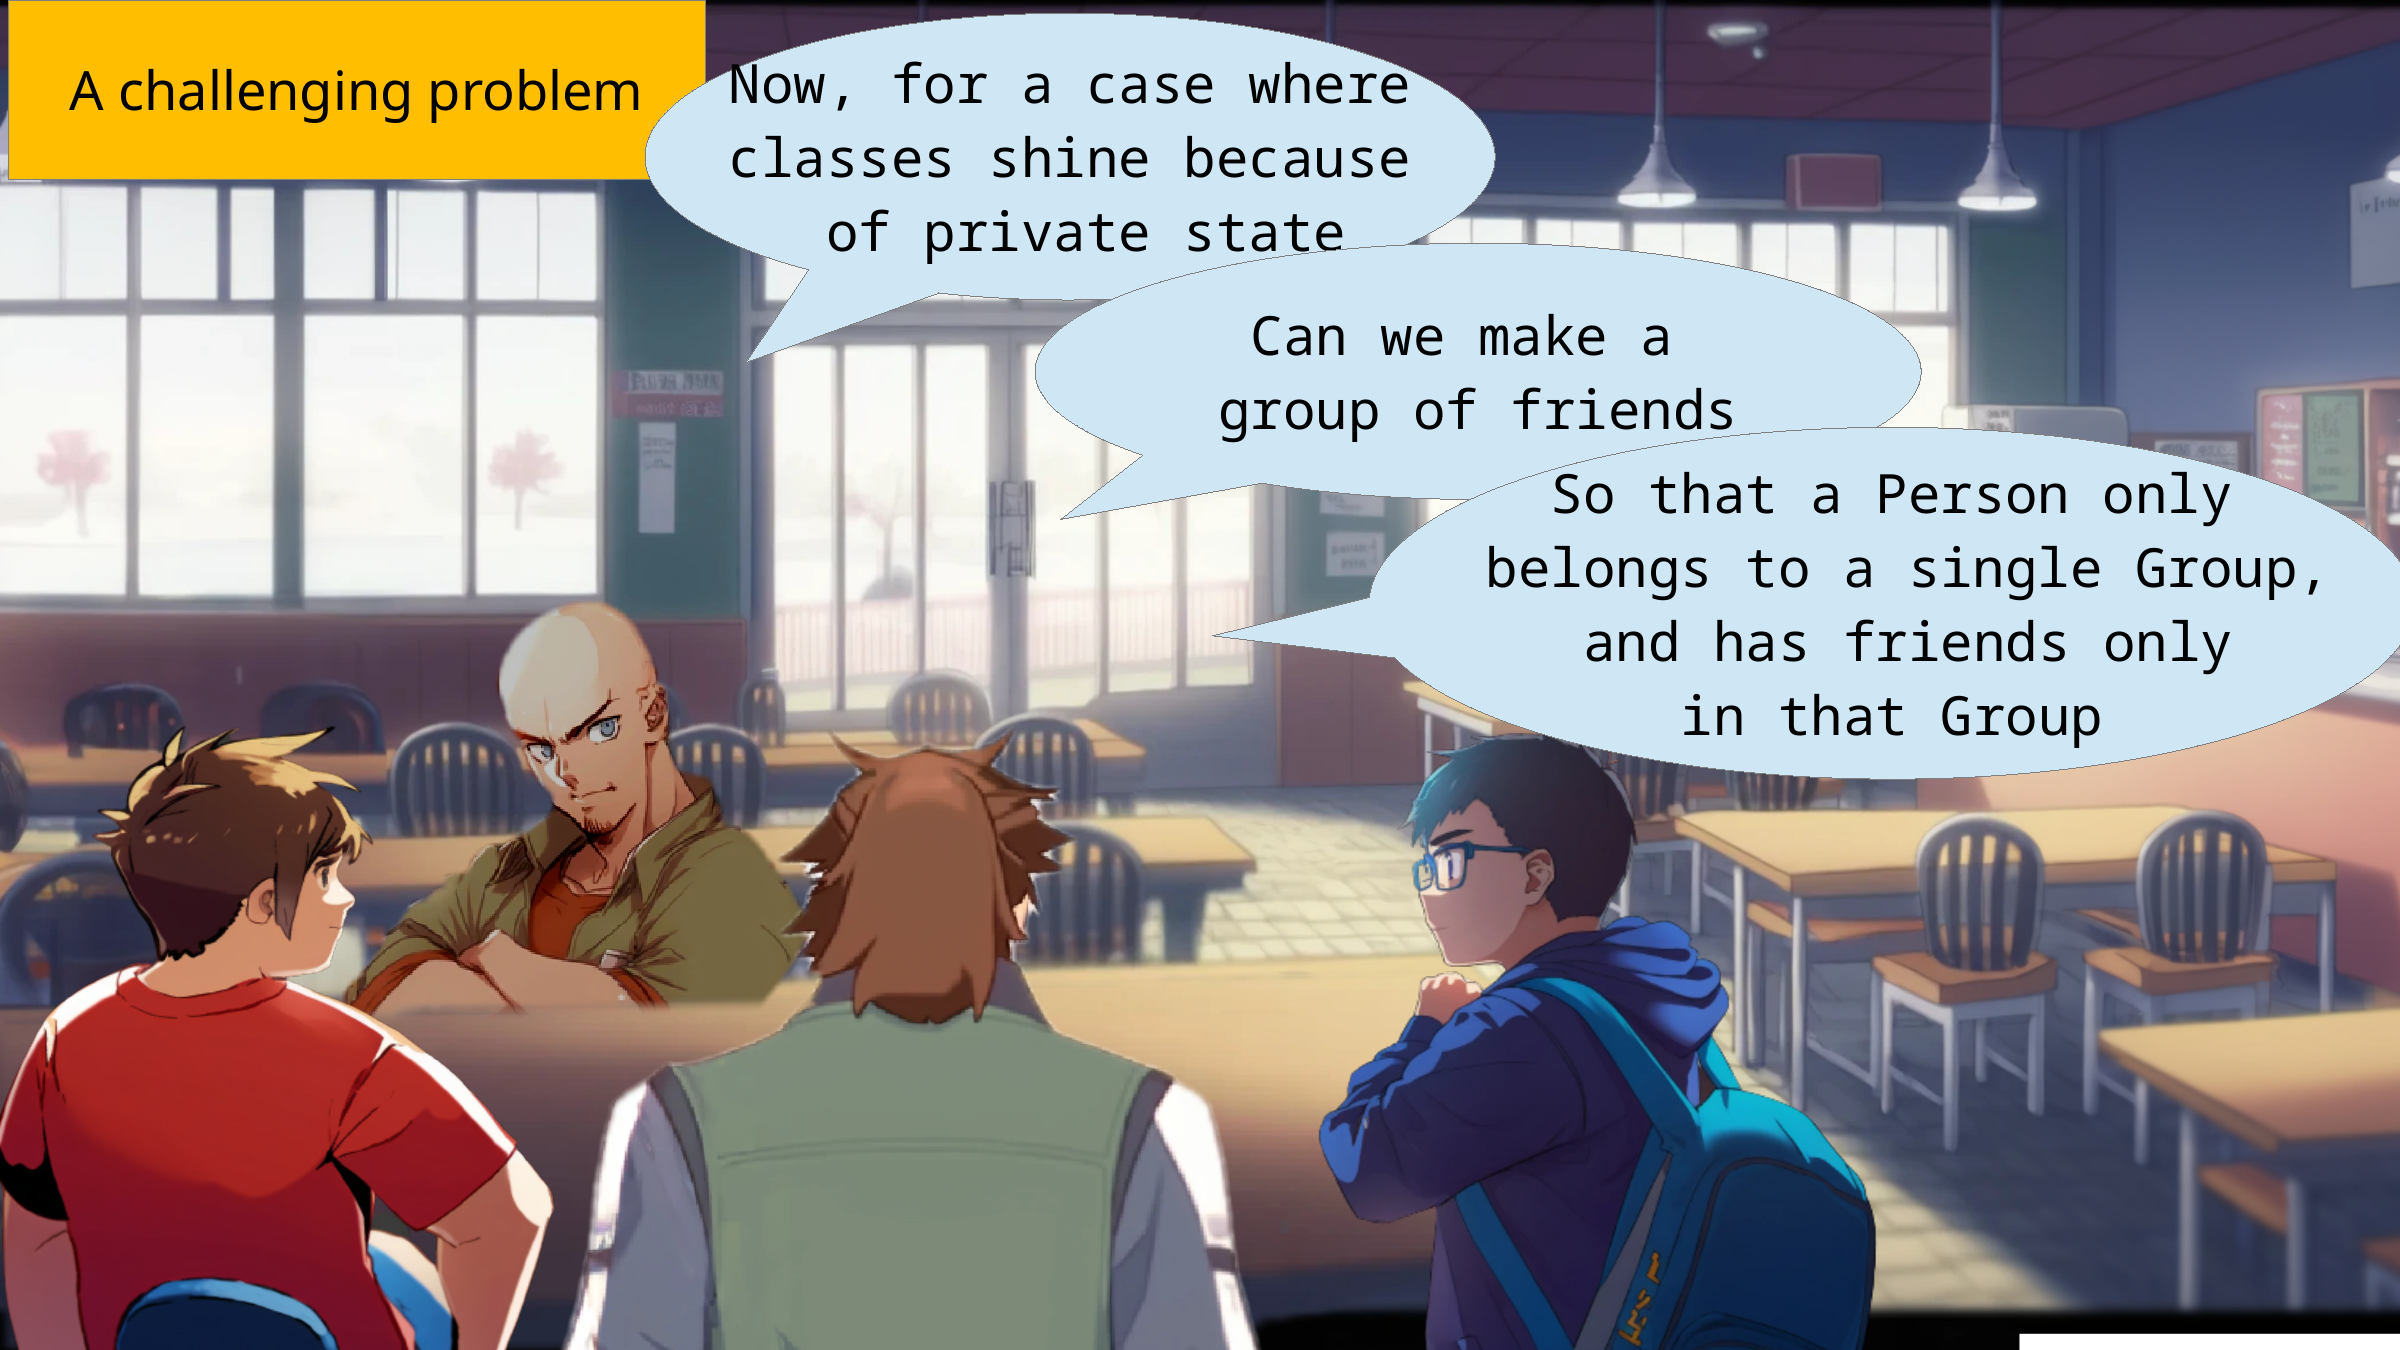

A challenging problem
Now, for a case where
classes shine because
 of private state
Can we make a
group of friends
So that a Person only
 belongs to a single Group,
 and has friends only
in that Group